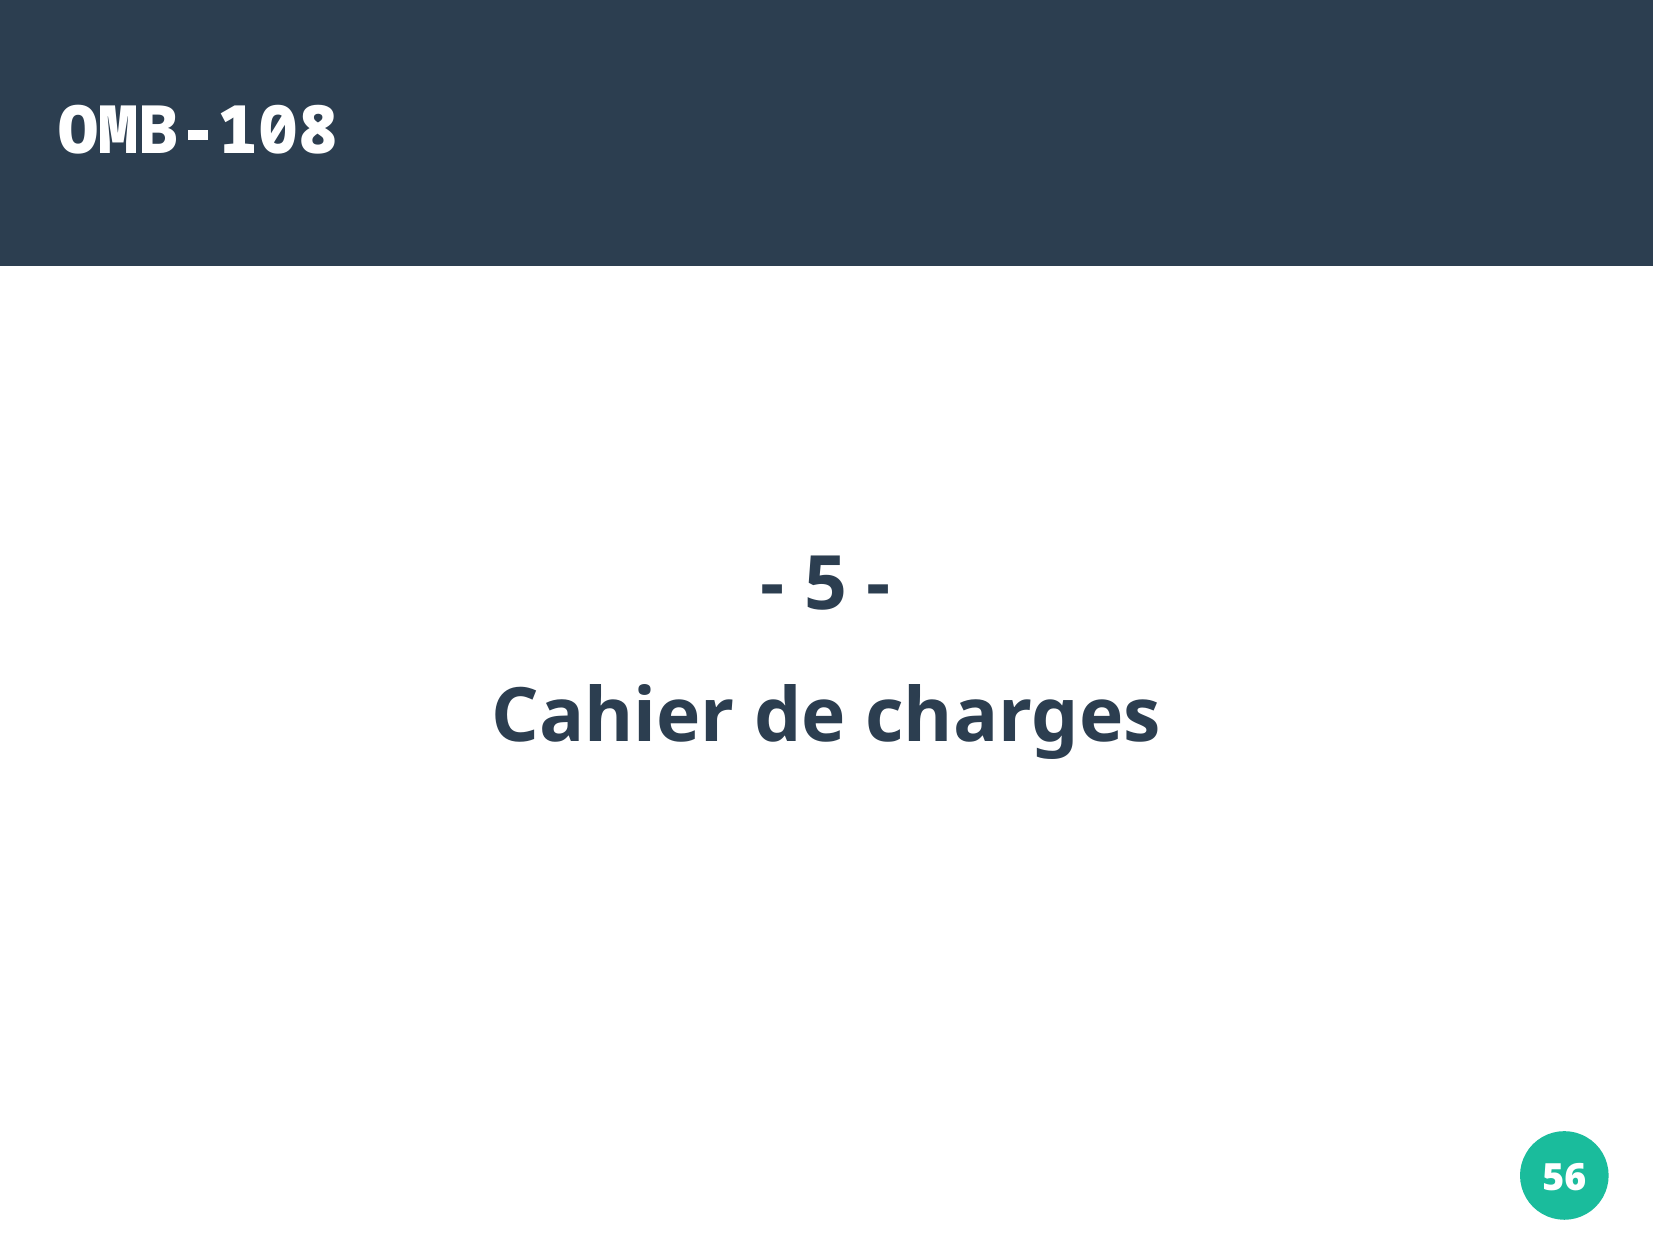

# OMB-108
- 5 -
Cahier de charges
56